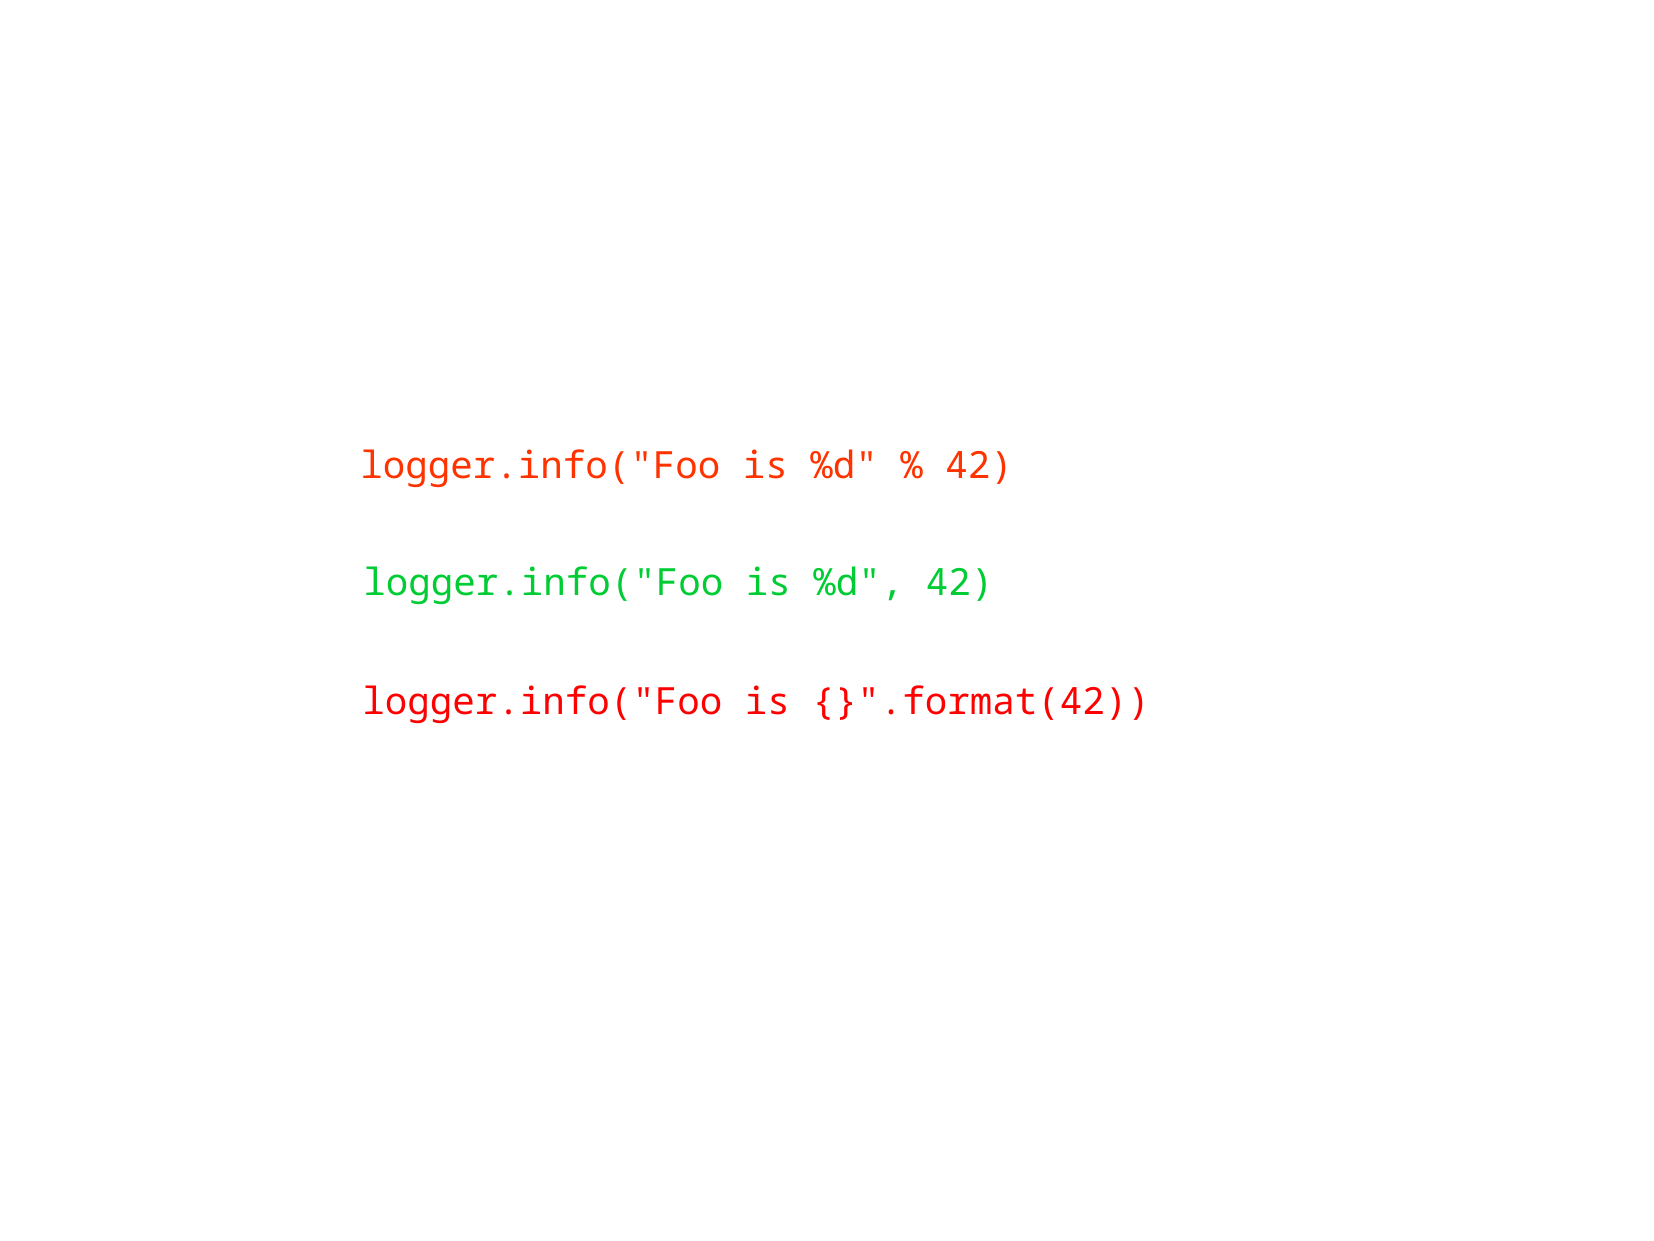

logger.info("Foo is %d" % 42)
logger.info("Foo is %d", 42)
logger.info("Foo is {}".format(42))